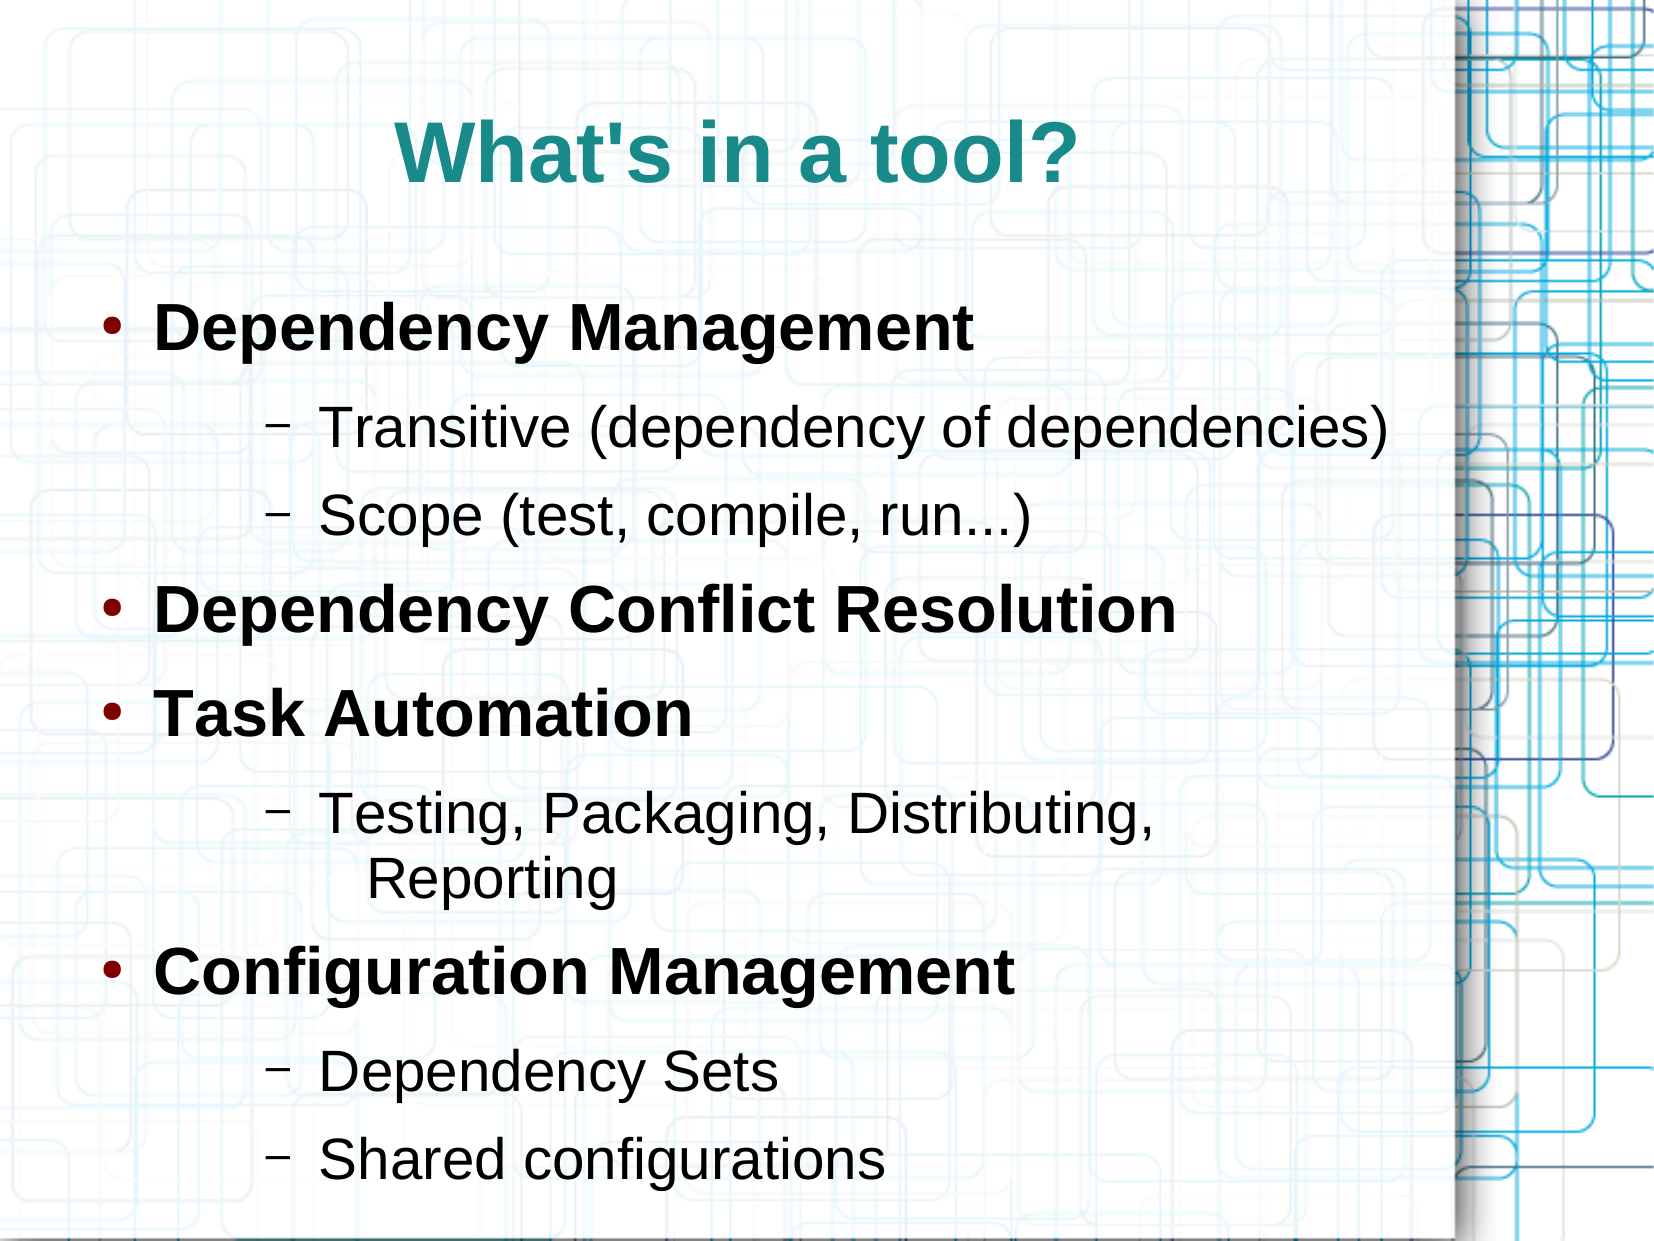

# What's in a tool?
Dependency Management
Transitive (dependency of dependencies)
Scope (test, compile, run...)
Dependency Conflict Resolution
Task Automation
Testing, Packaging, Distributing, Reporting
Configuration Management
Dependency Sets
Shared configurations